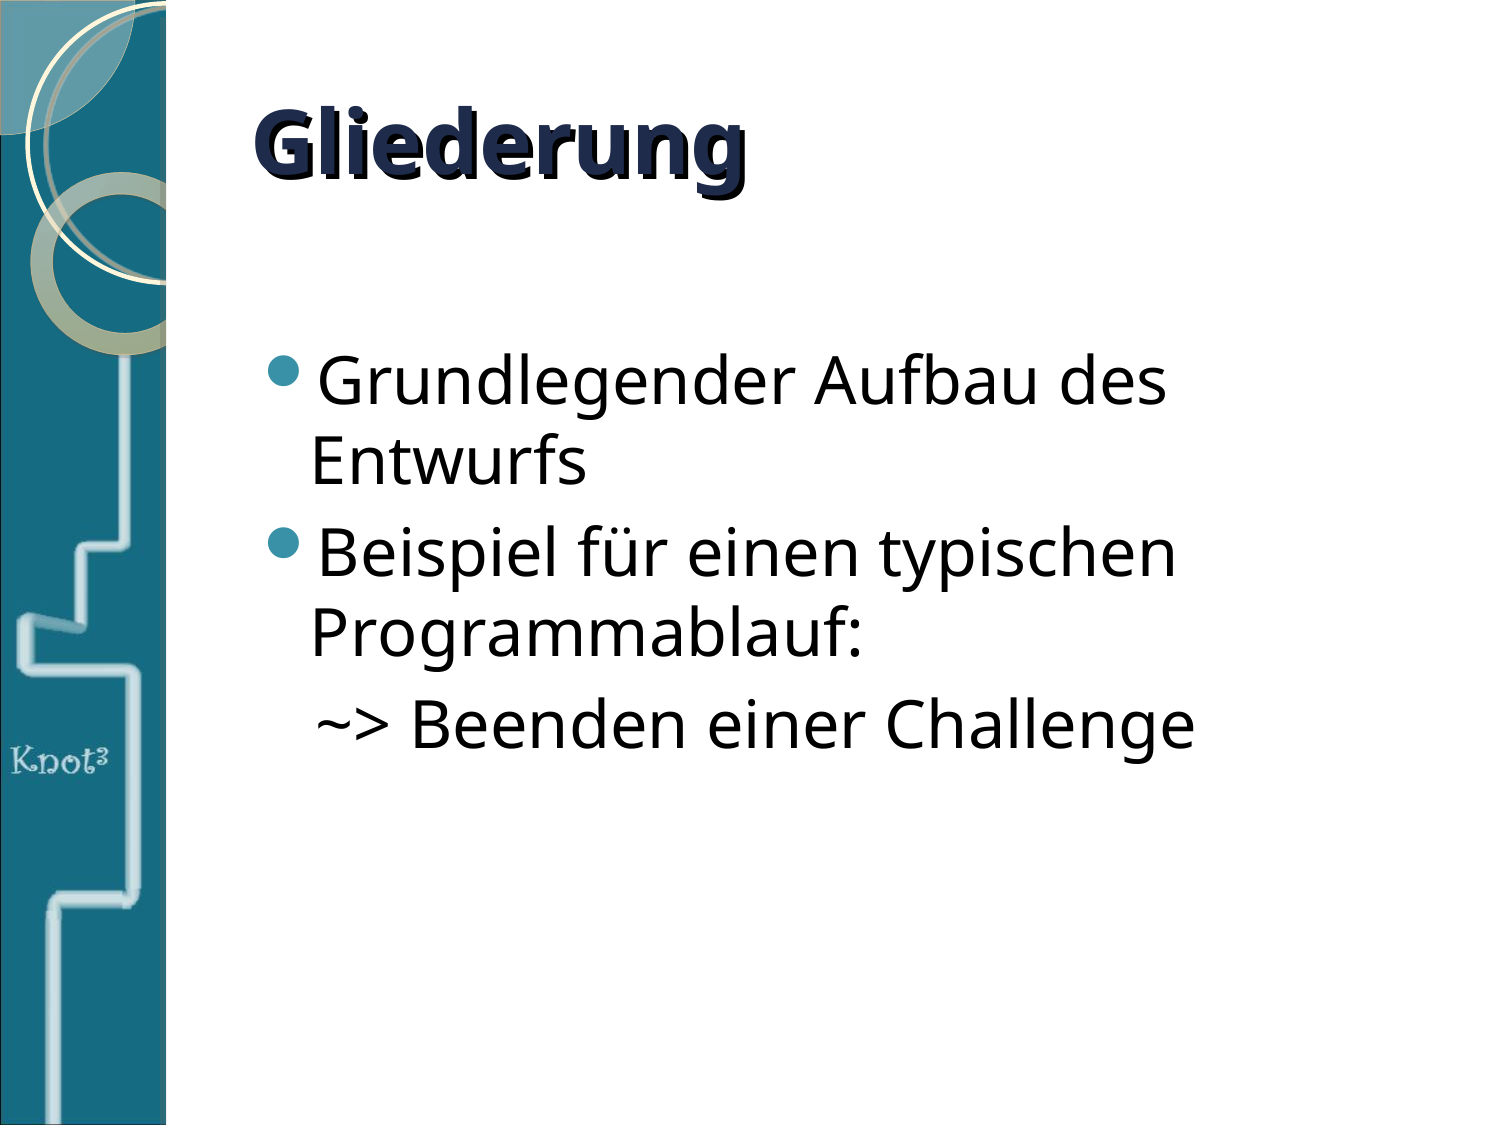

# Gliederung
Grundlegender Aufbau des Entwurfs
Beispiel für einen typischen Programmablauf:
 ~> Beenden einer Challenge